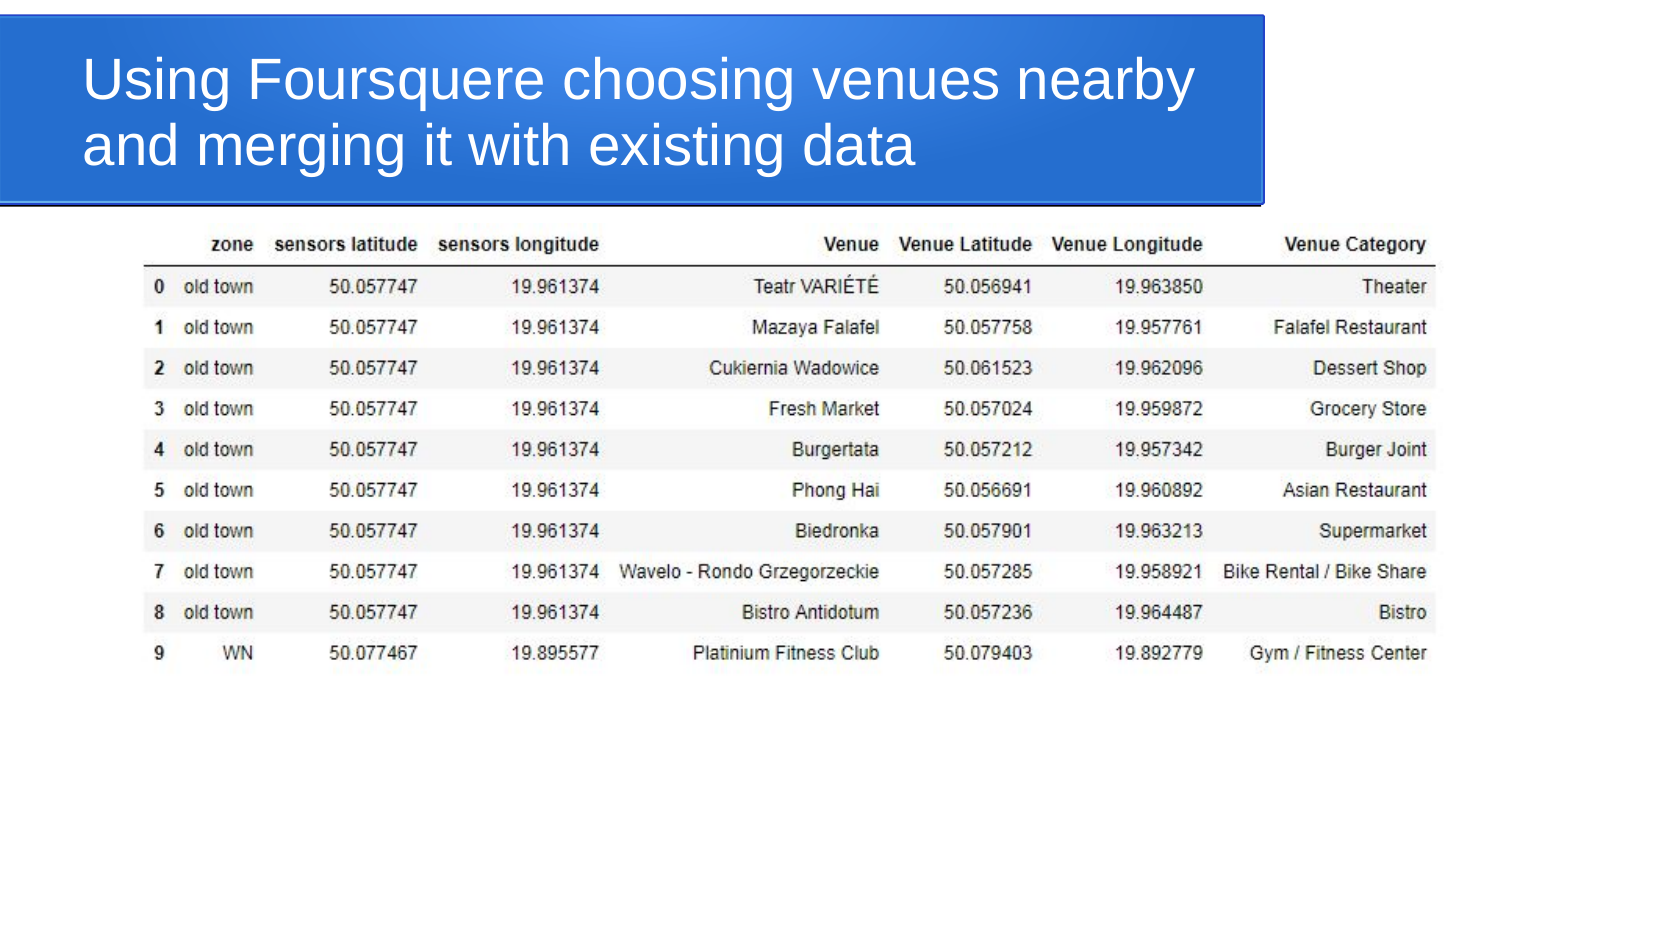

# Using Foursquere choosing venues nearby and merging it with existing data